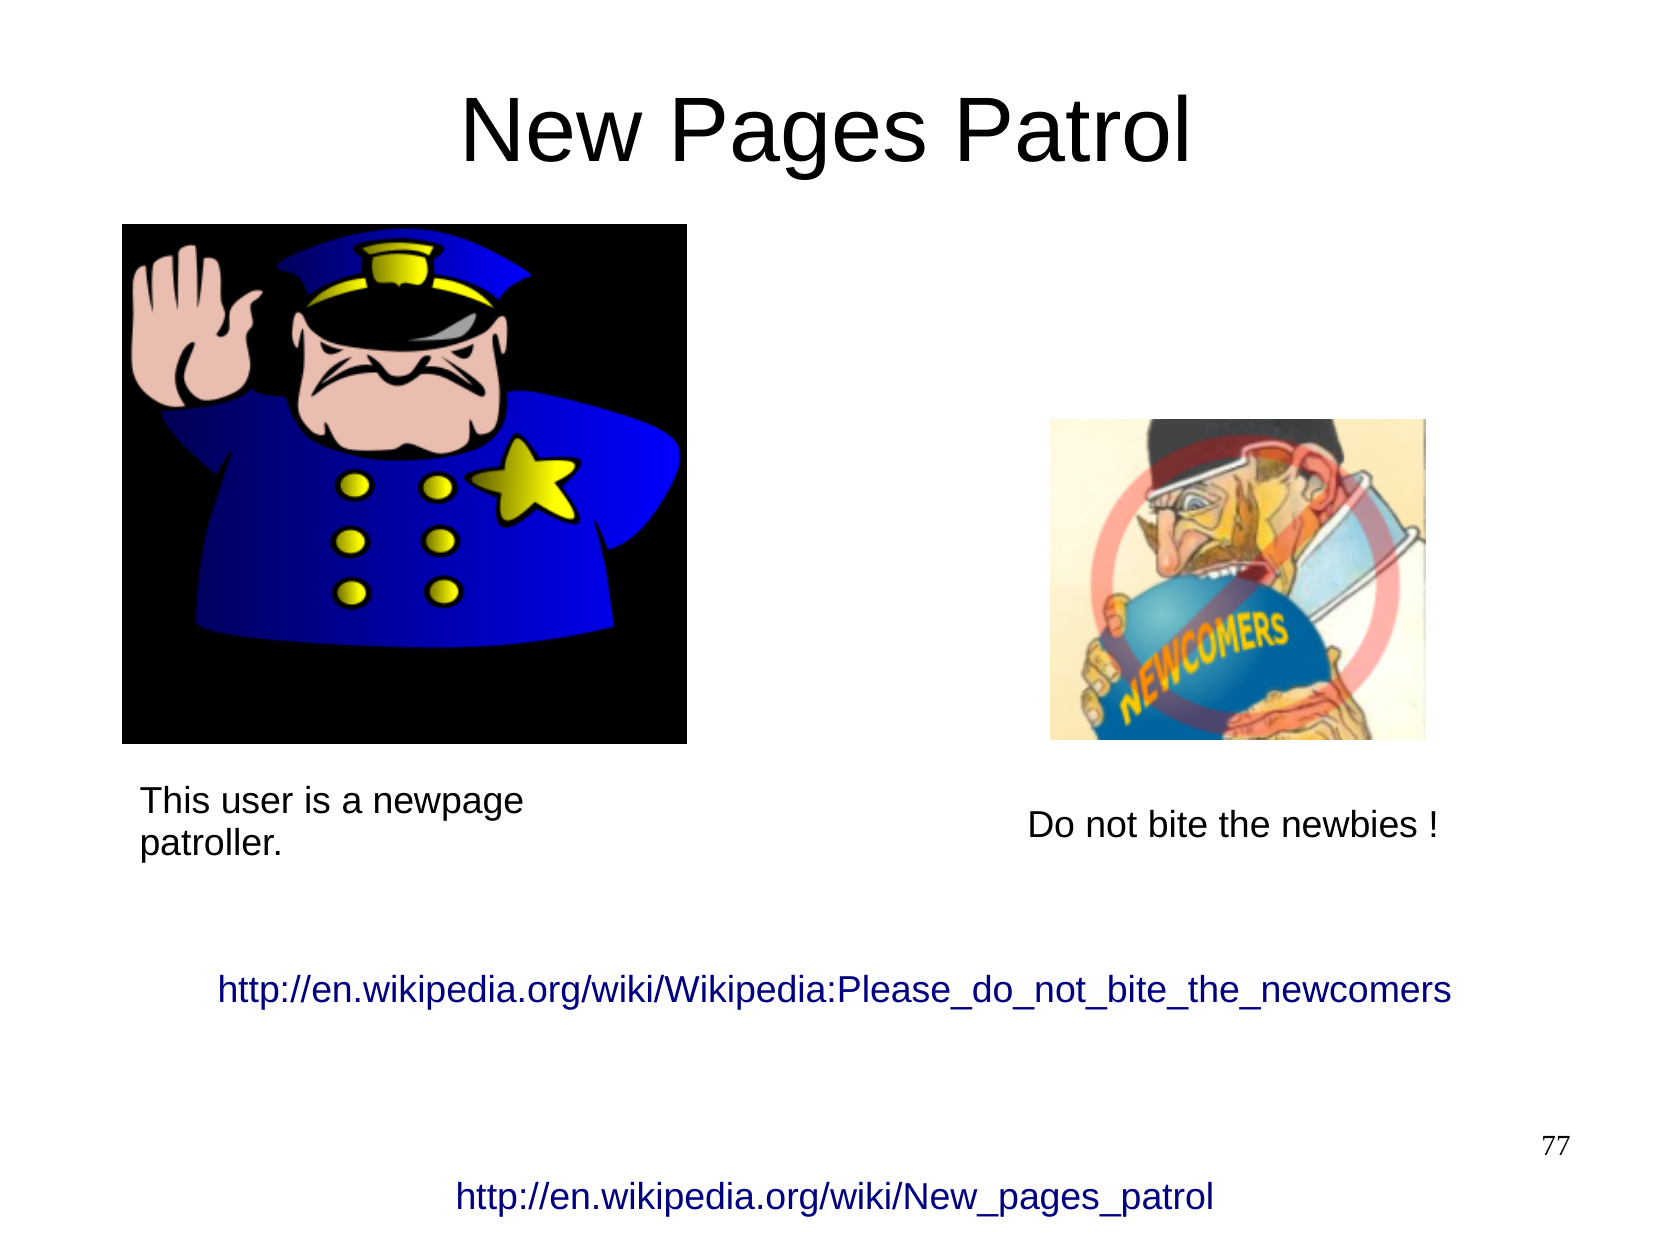

# New Pages Patrol
This user is a newpage patroller.
Do not bite the newbies !
http://en.wikipedia.org/wiki/Wikipedia:Please_do_not_bite_the_newcomers
77
http://en.wikipedia.org/wiki/New_pages_patrol